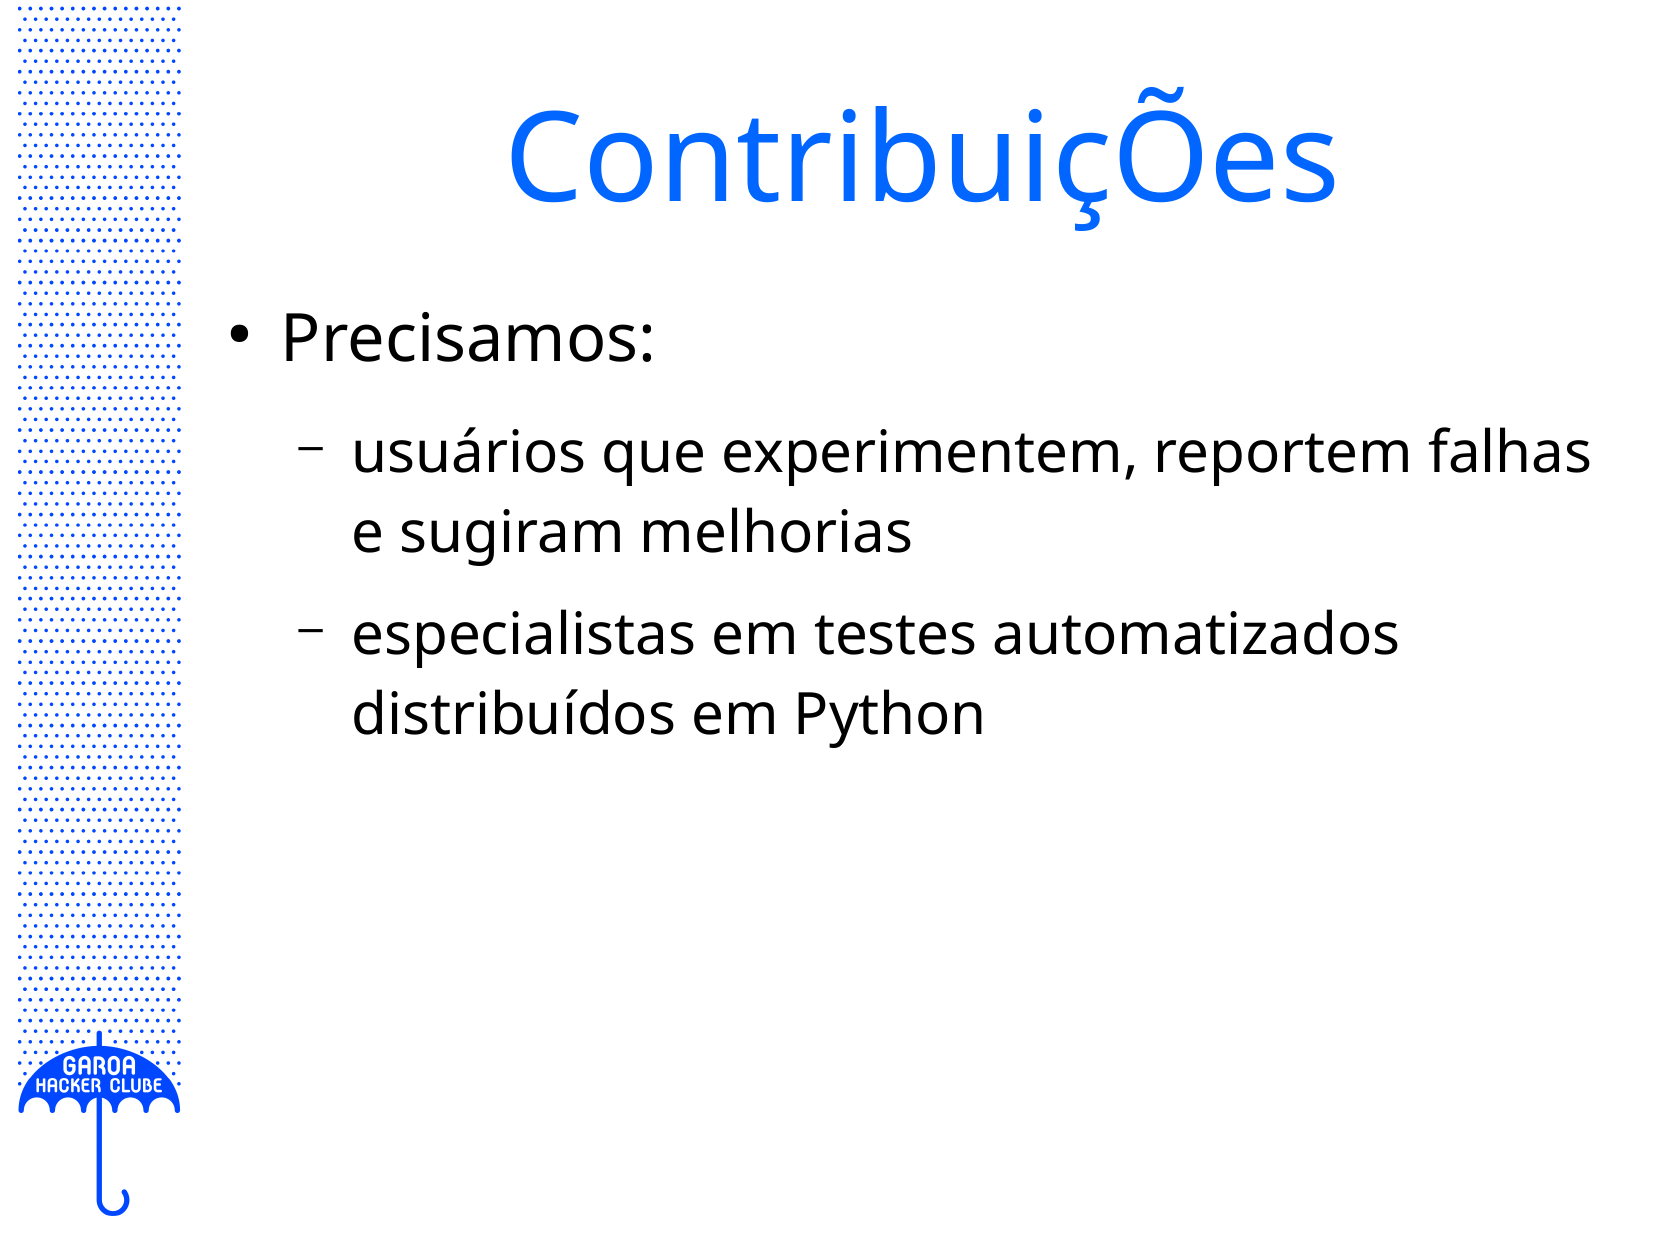

# ContribuiçÕes
Precisamos:
usuários que experimentem, reportem falhas e sugiram melhorias
especialistas em testes automatizados distribuídos em Python